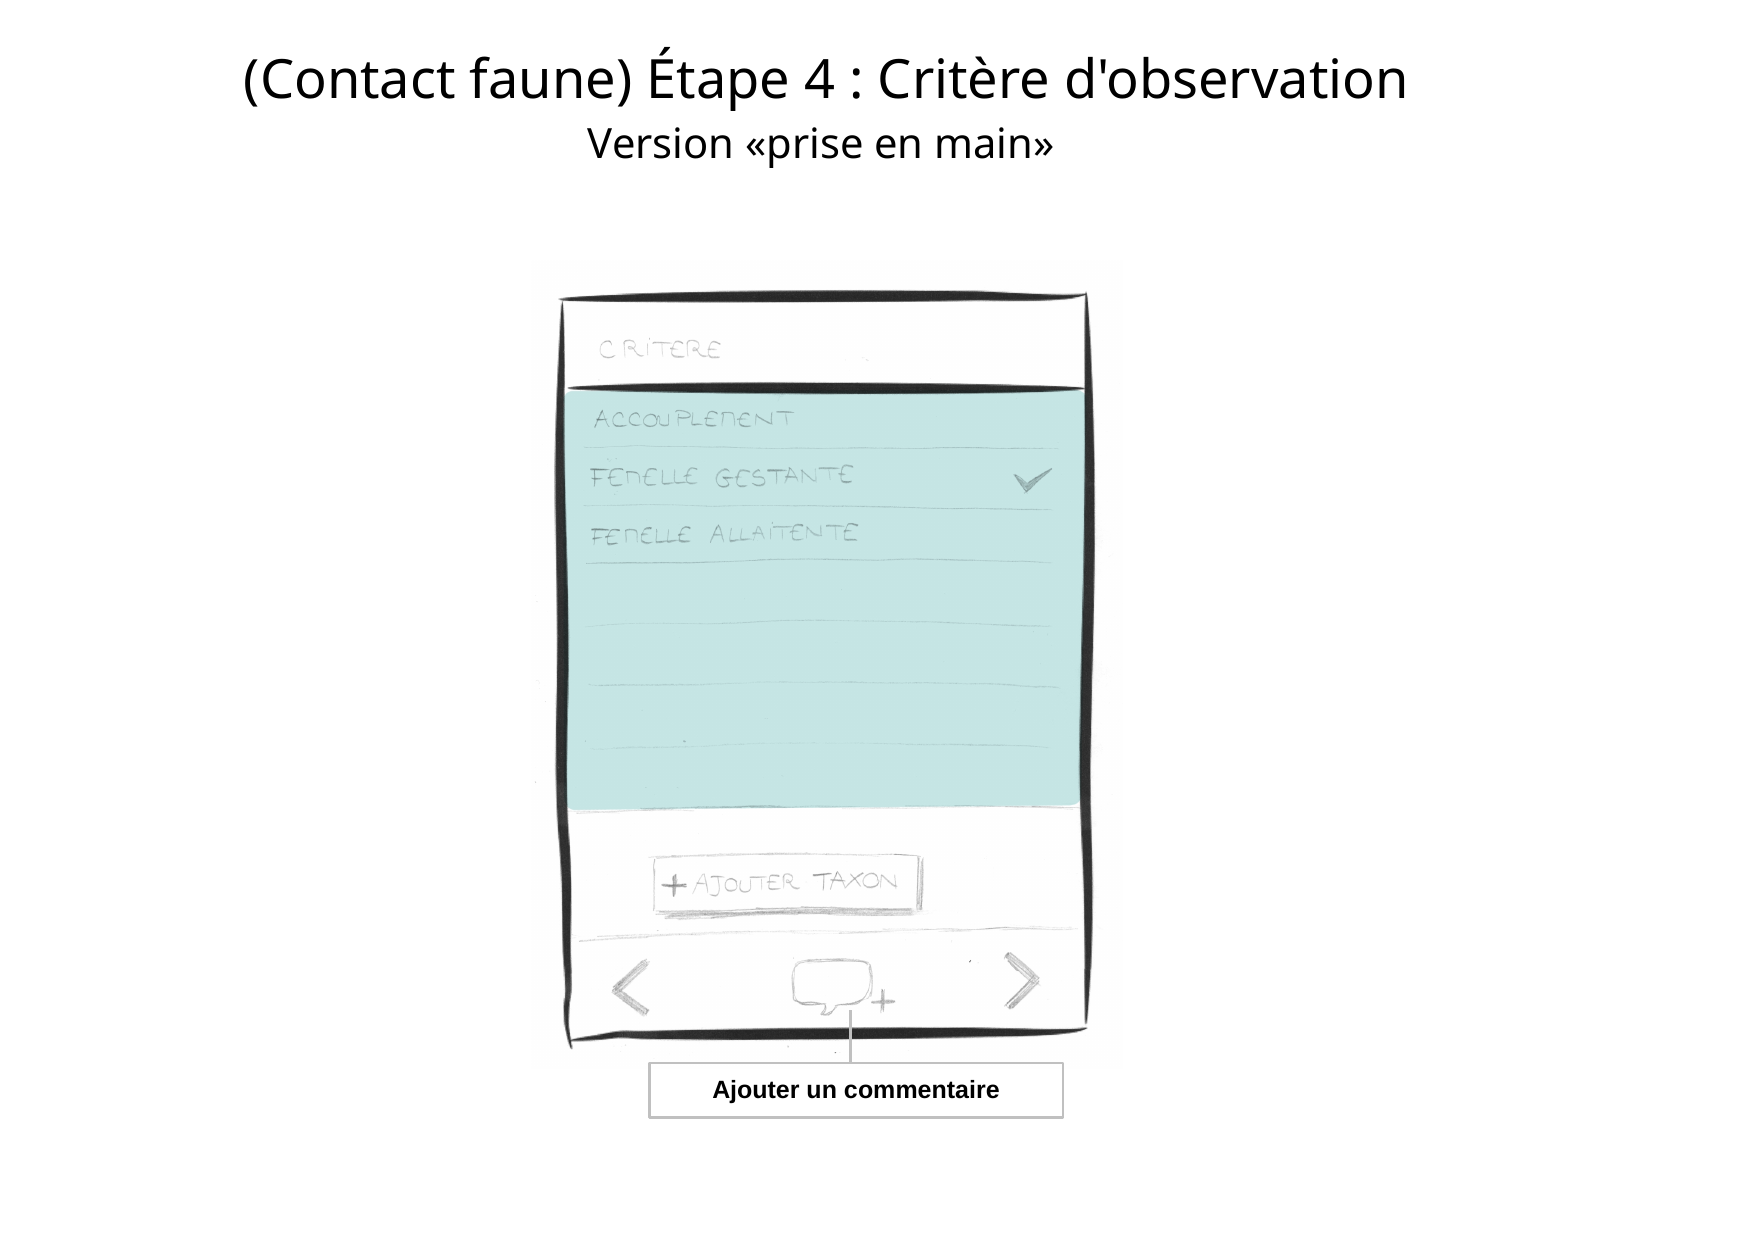

(Contact faune) Étape 4 : Critère d'observation
Version «prise en main»
# Ajouter un commentaire